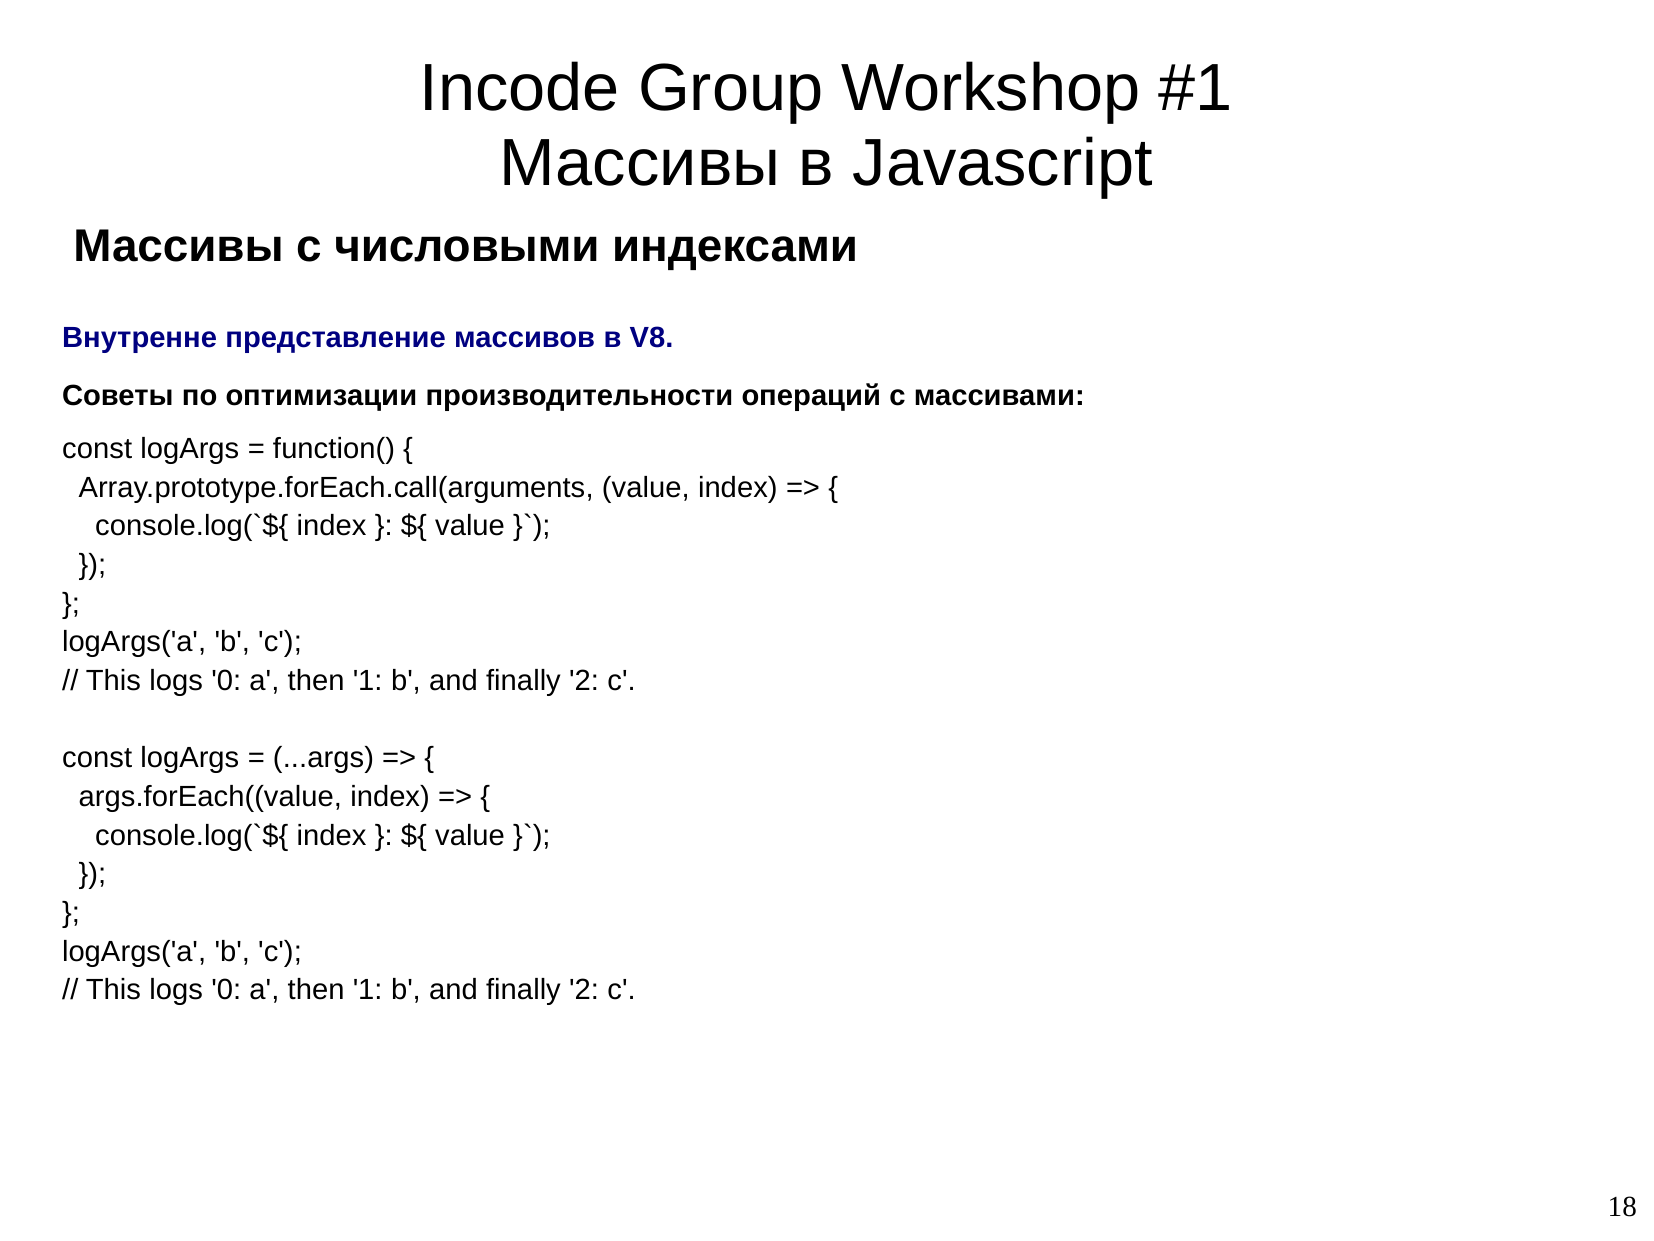

# Incode Group Workshop #1 Массивы в Javascript
Массивы с числовыми индексами
Внутренне представление массивов в V8.
Советы по оптимизации производительности операций с массивами:
const logArgs = function() {
 Array.prototype.forEach.call(arguments, (value, index) => {
 console.log(`${ index }: ${ value }`);
 });
};
logArgs('a', 'b', 'c');
// This logs '0: a', then '1: b', and finally '2: c'.
const logArgs = (...args) => {
 args.forEach((value, index) => {
 console.log(`${ index }: ${ value }`);
 });
};
logArgs('a', 'b', 'c');
// This logs '0: a', then '1: b', and finally '2: c'.
18